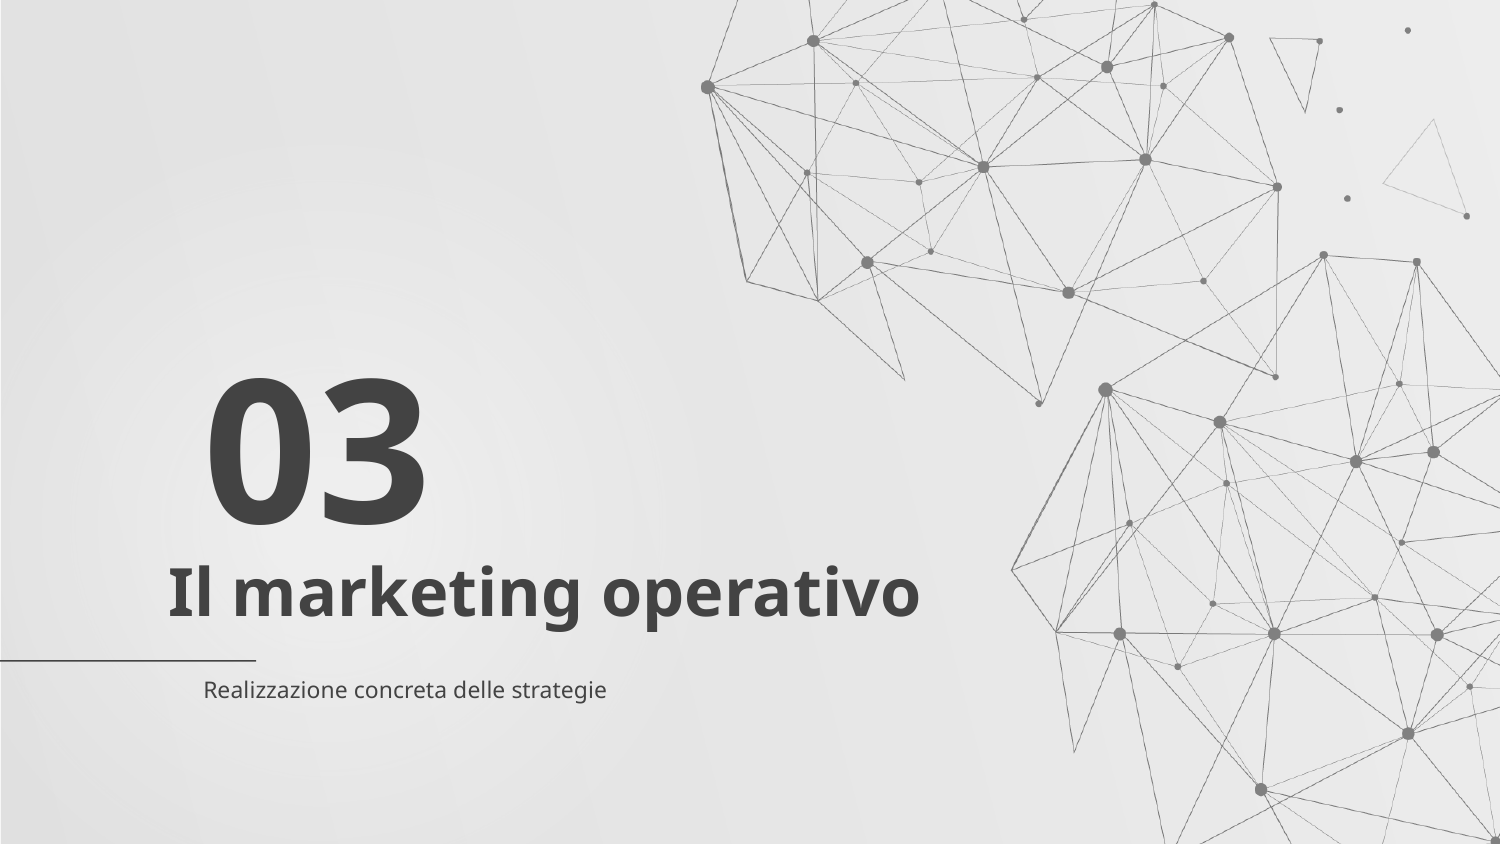

03
# Il marketing operativo
Realizzazione concreta delle strategie